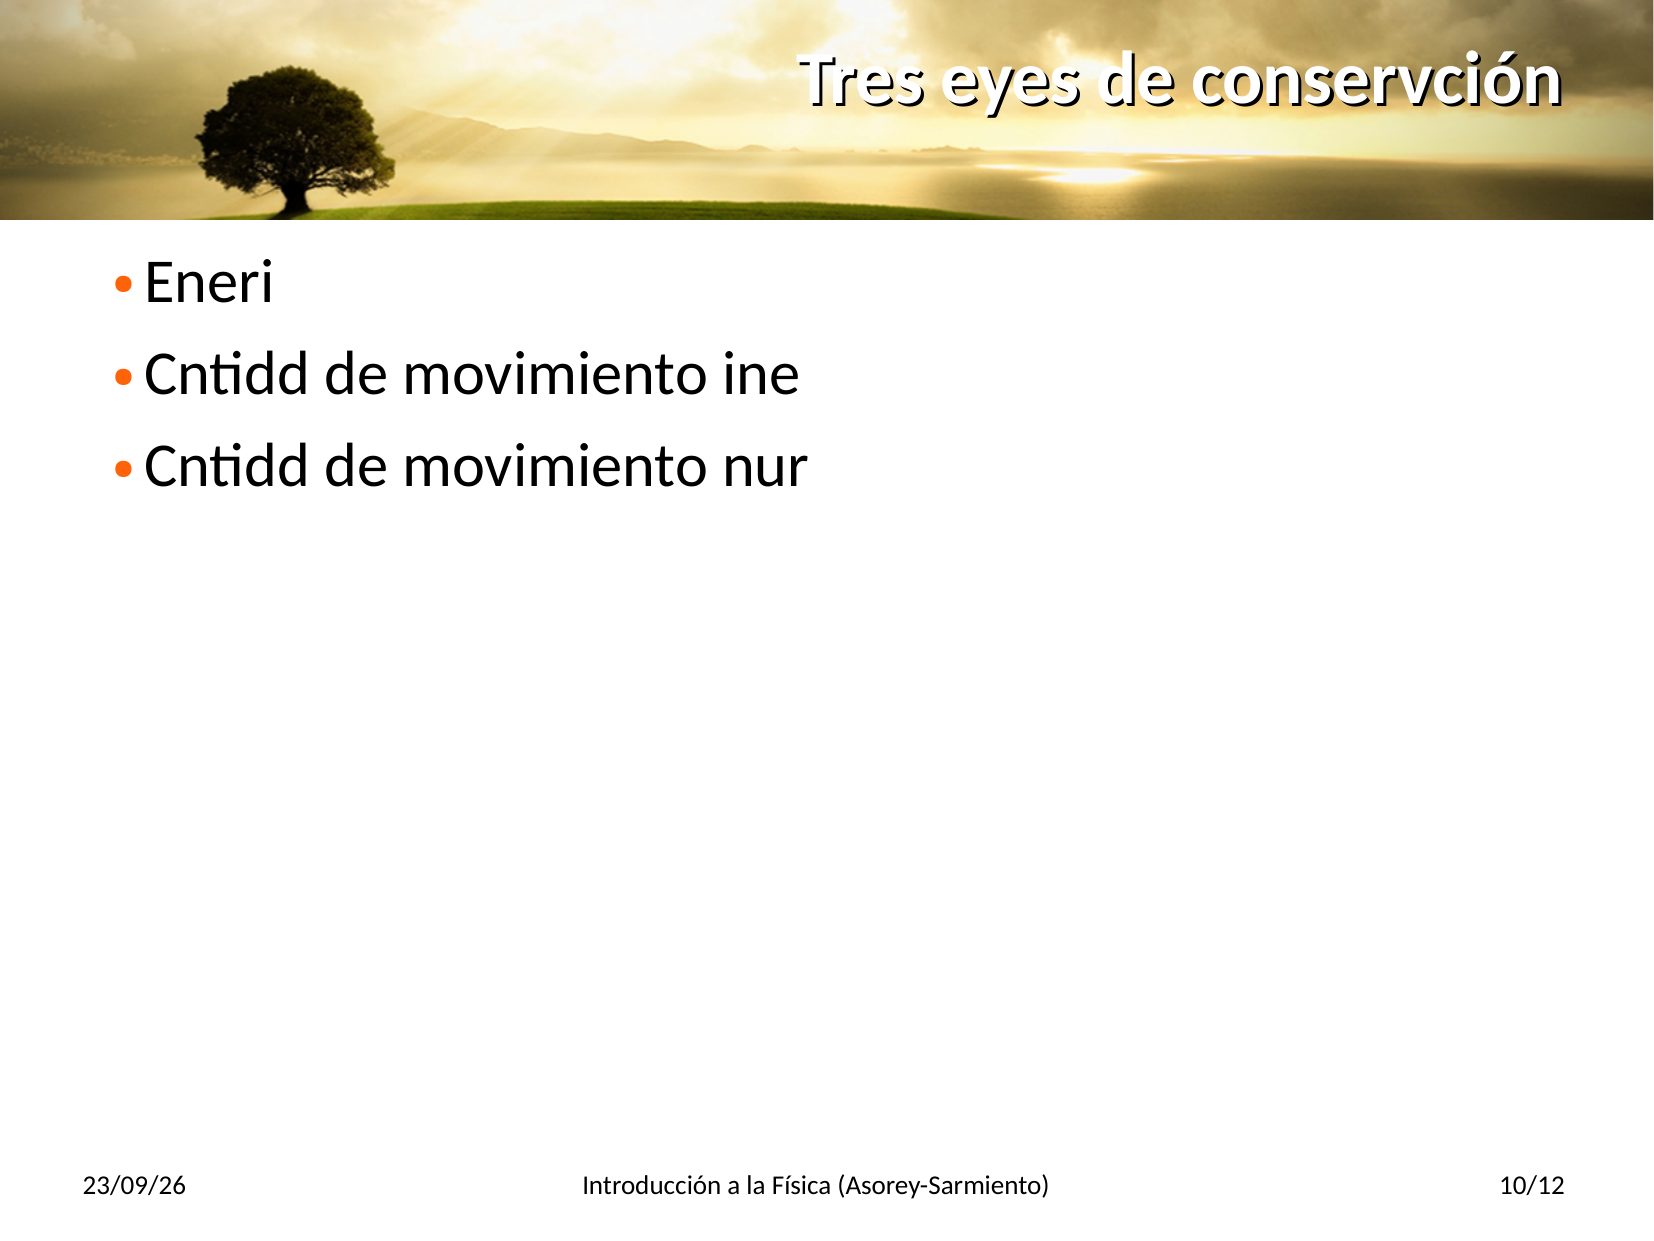

# Tres eyes de conservción
Eneri
Cntidd de movimiento ine
Cntidd de movimiento nur
Introducción a la Física (Asorey-Sarmiento)
10